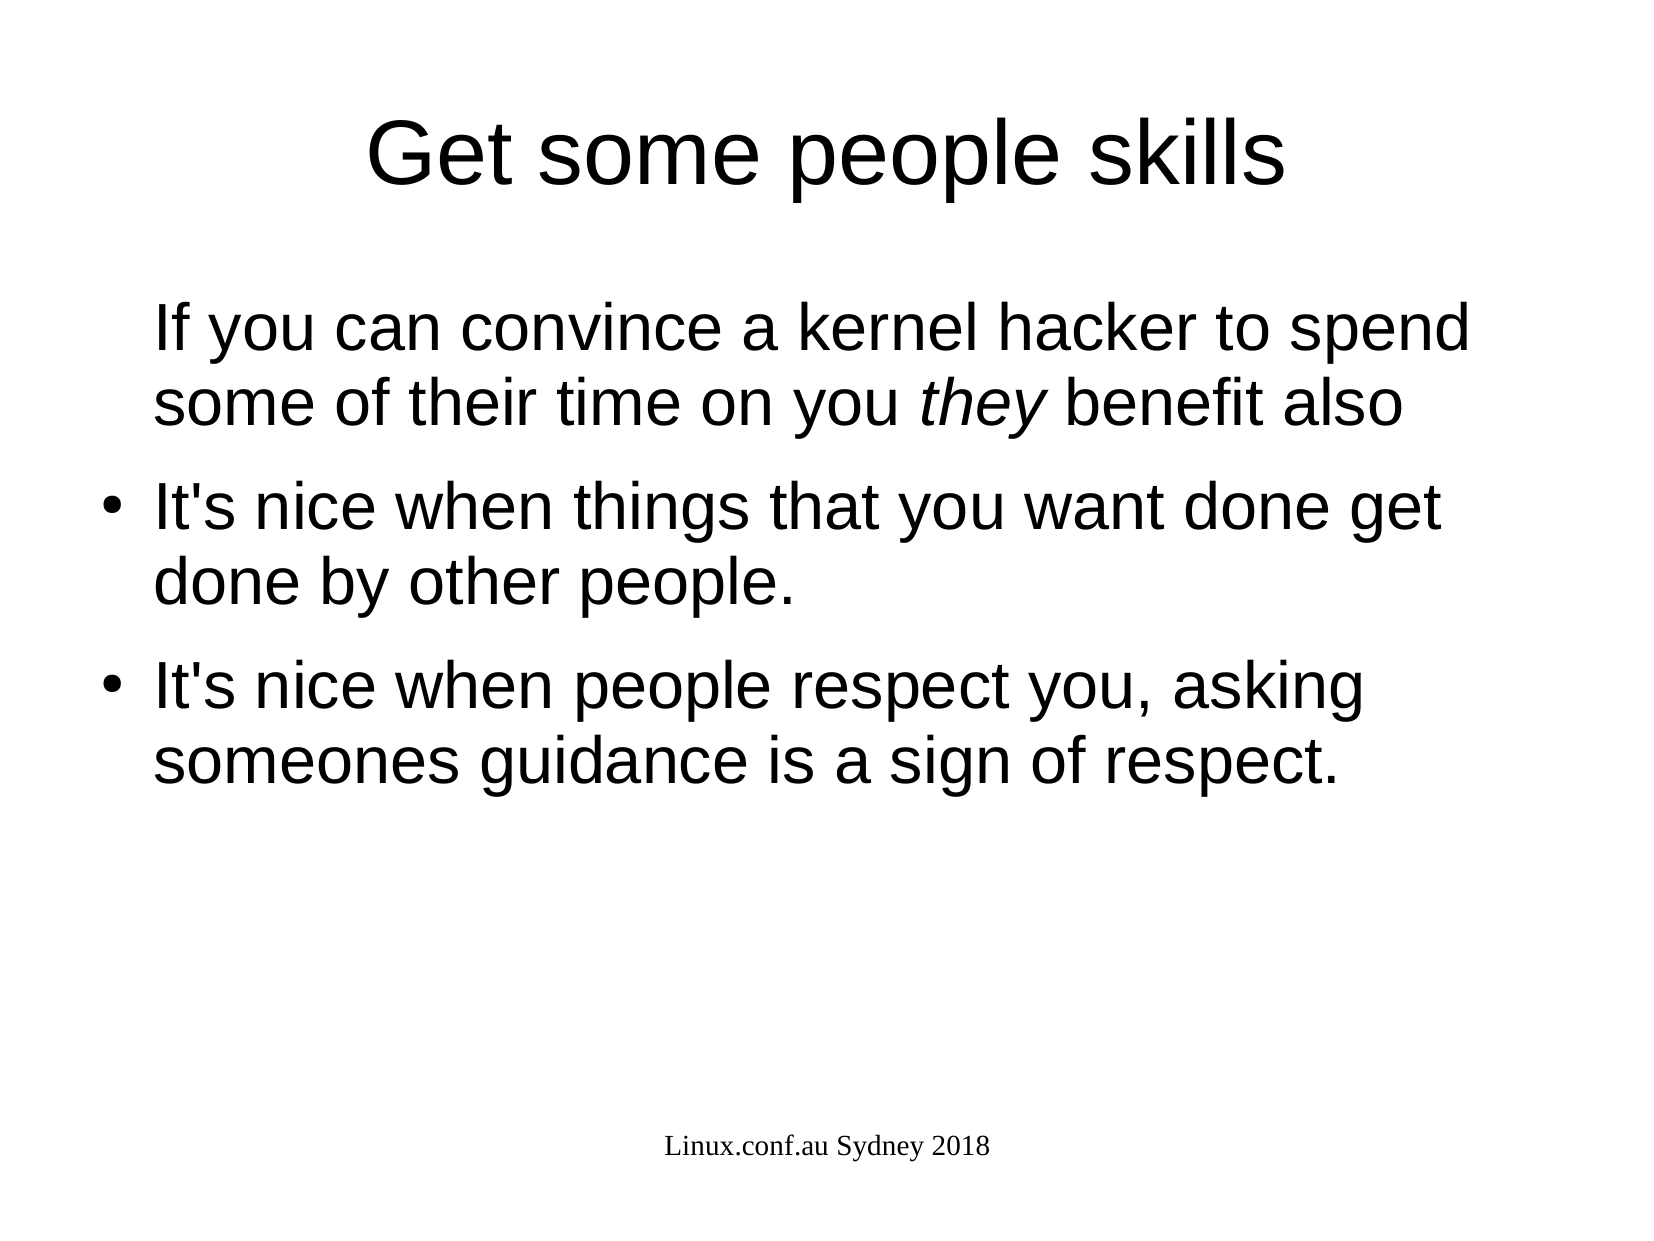

# Get some people skills
If you can convince a kernel hacker to spend some of their time on you they benefit also
It's nice when things that you want done get done by other people.
It's nice when people respect you, asking someones guidance is a sign of respect.
Linux.conf.au Sydney 2018